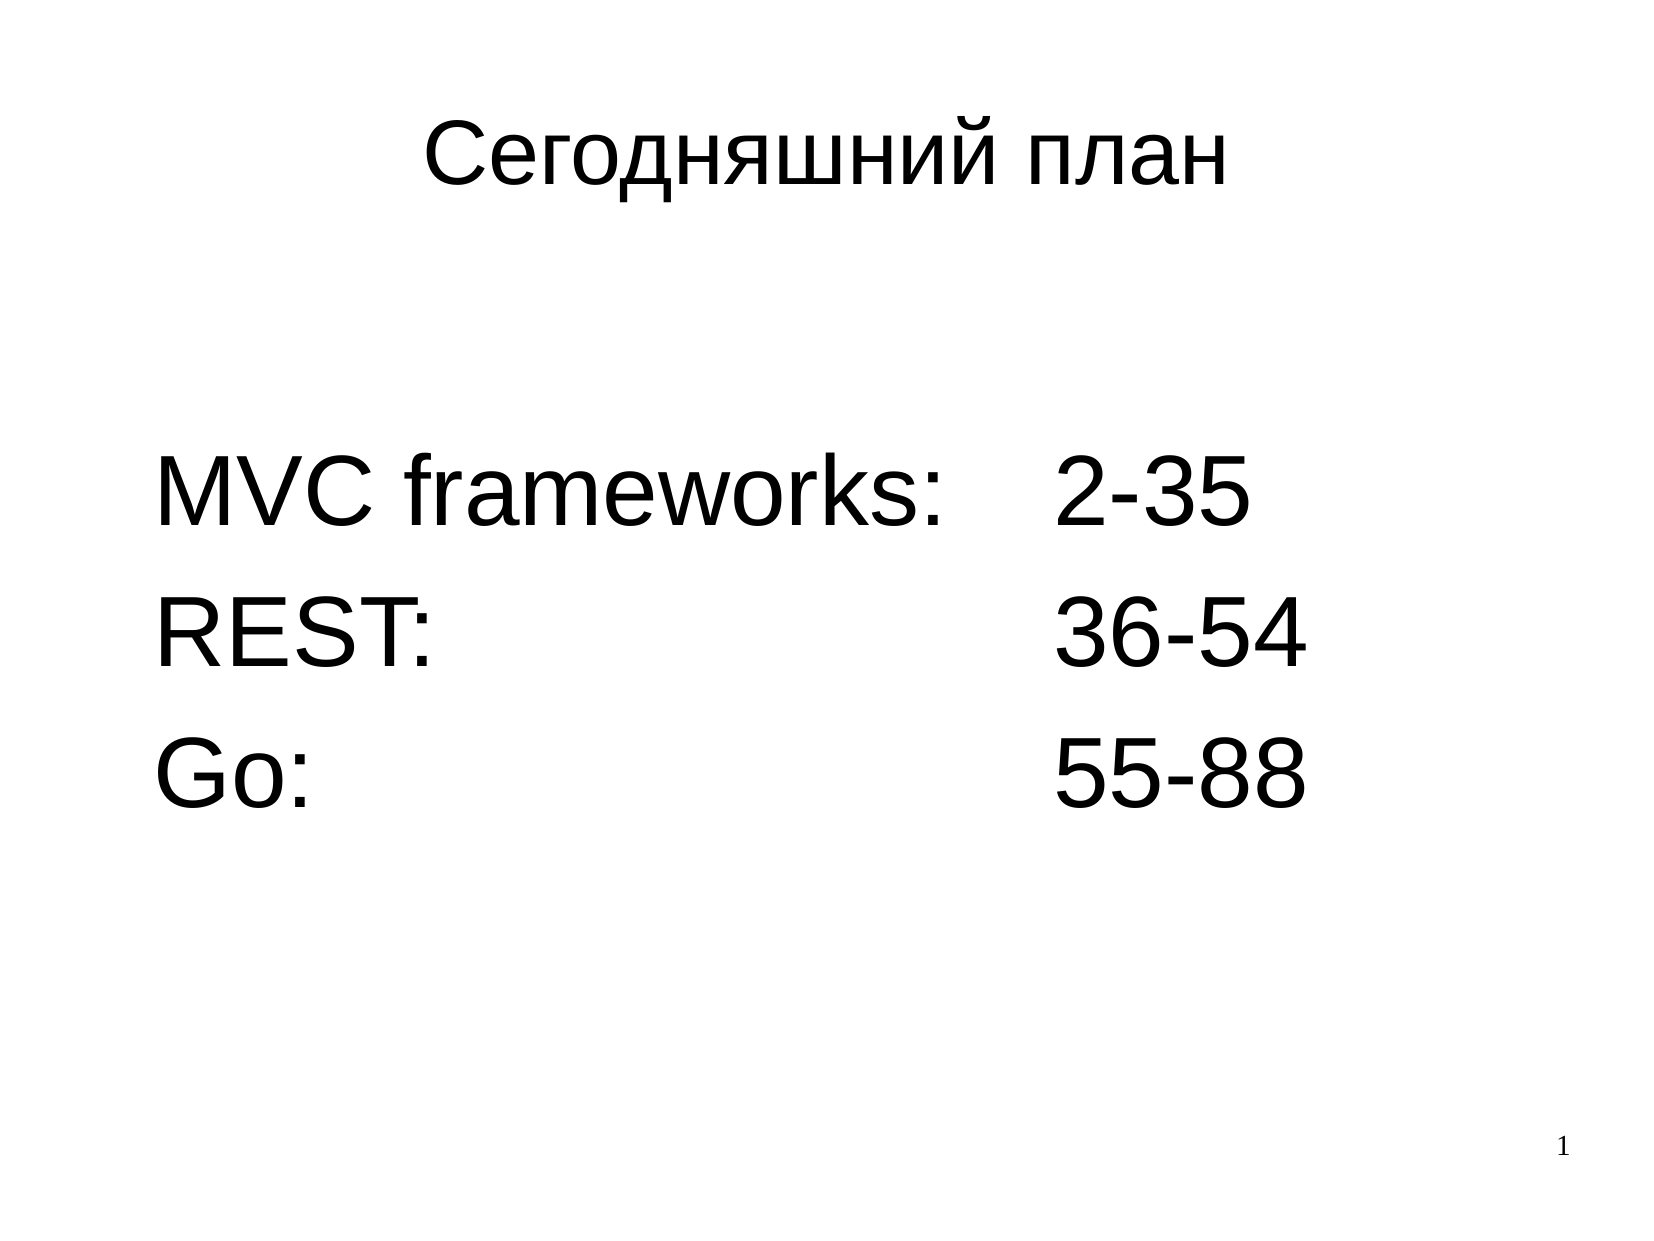

# Сегодняшний план
MVC frameworks:		2­­-35
REST:									36-54
Go:										55-88
1